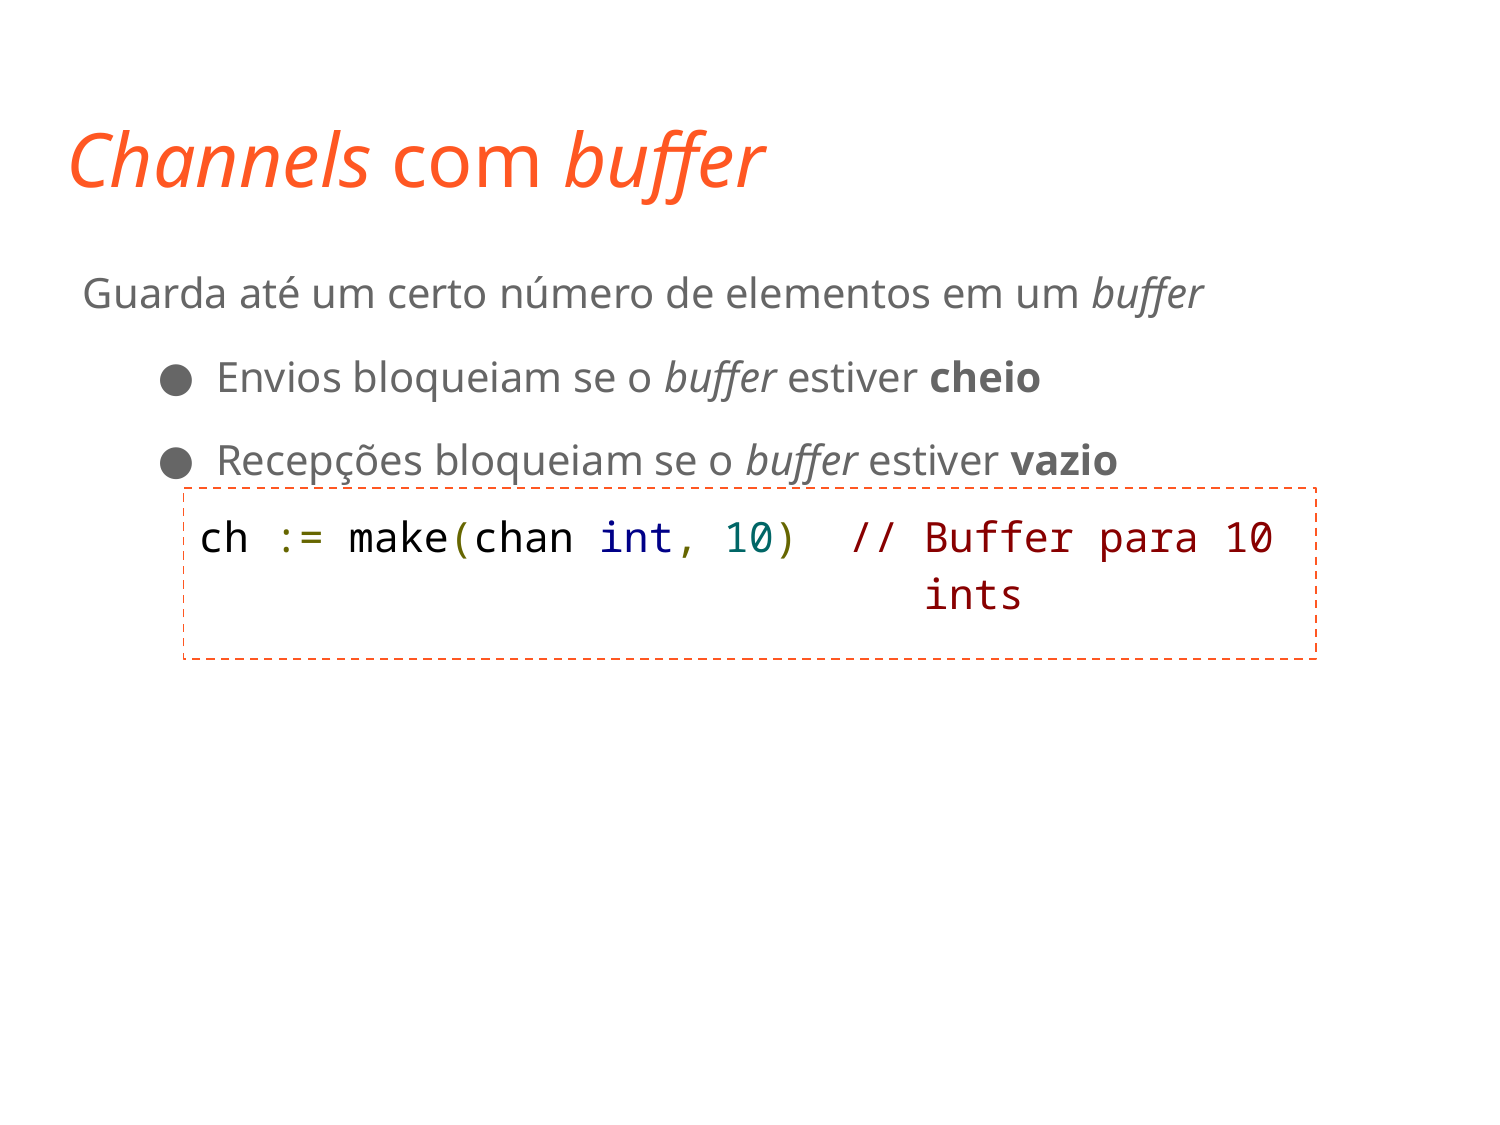

# Channels com buffer
Guarda até um certo número de elementos em um buffer
Envios bloqueiam se o buffer estiver cheio
Recepções bloqueiam se o buffer estiver vazio
ch := make(chan int, 10) // Buffer para 10
 ints